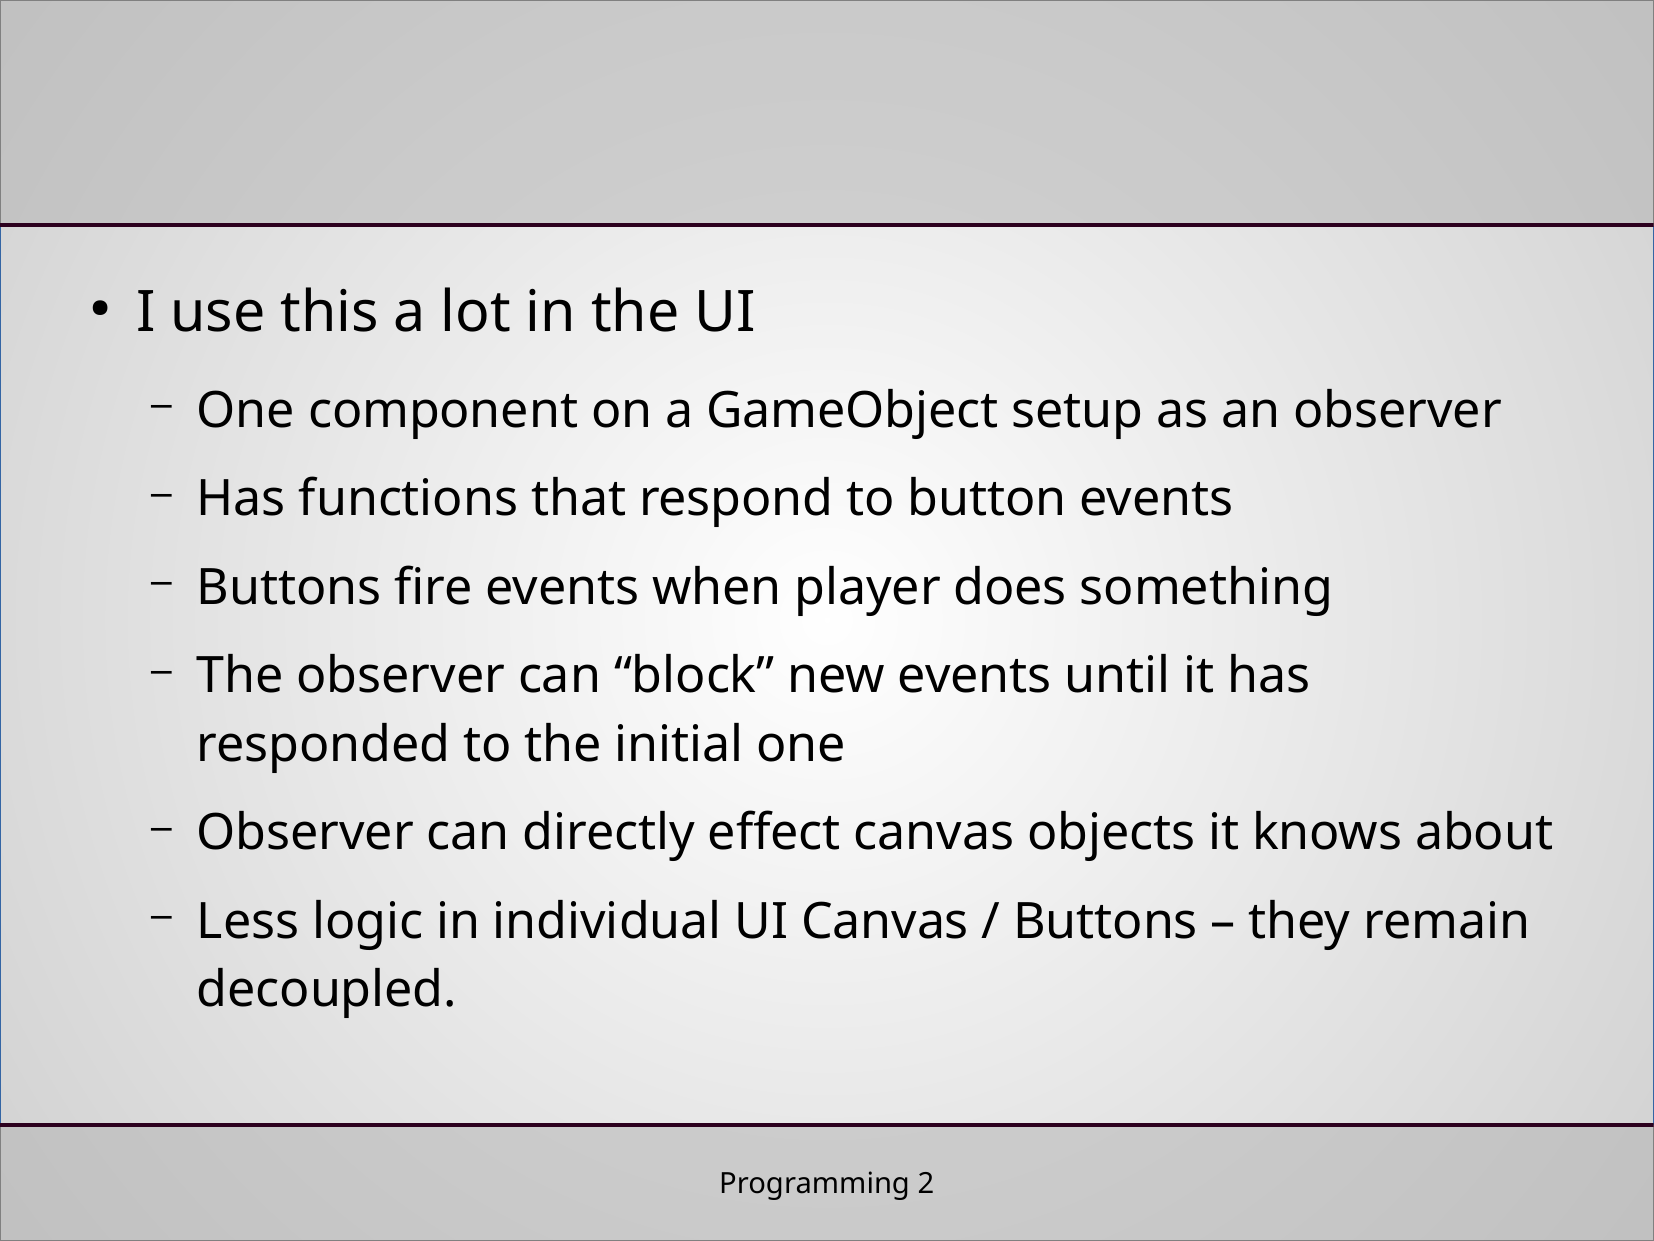

#
I use this a lot in the UI
One component on a GameObject setup as an observer
Has functions that respond to button events
Buttons fire events when player does something
The observer can “block” new events until it has responded to the initial one
Observer can directly effect canvas objects it knows about
Less logic in individual UI Canvas / Buttons – they remain decoupled.